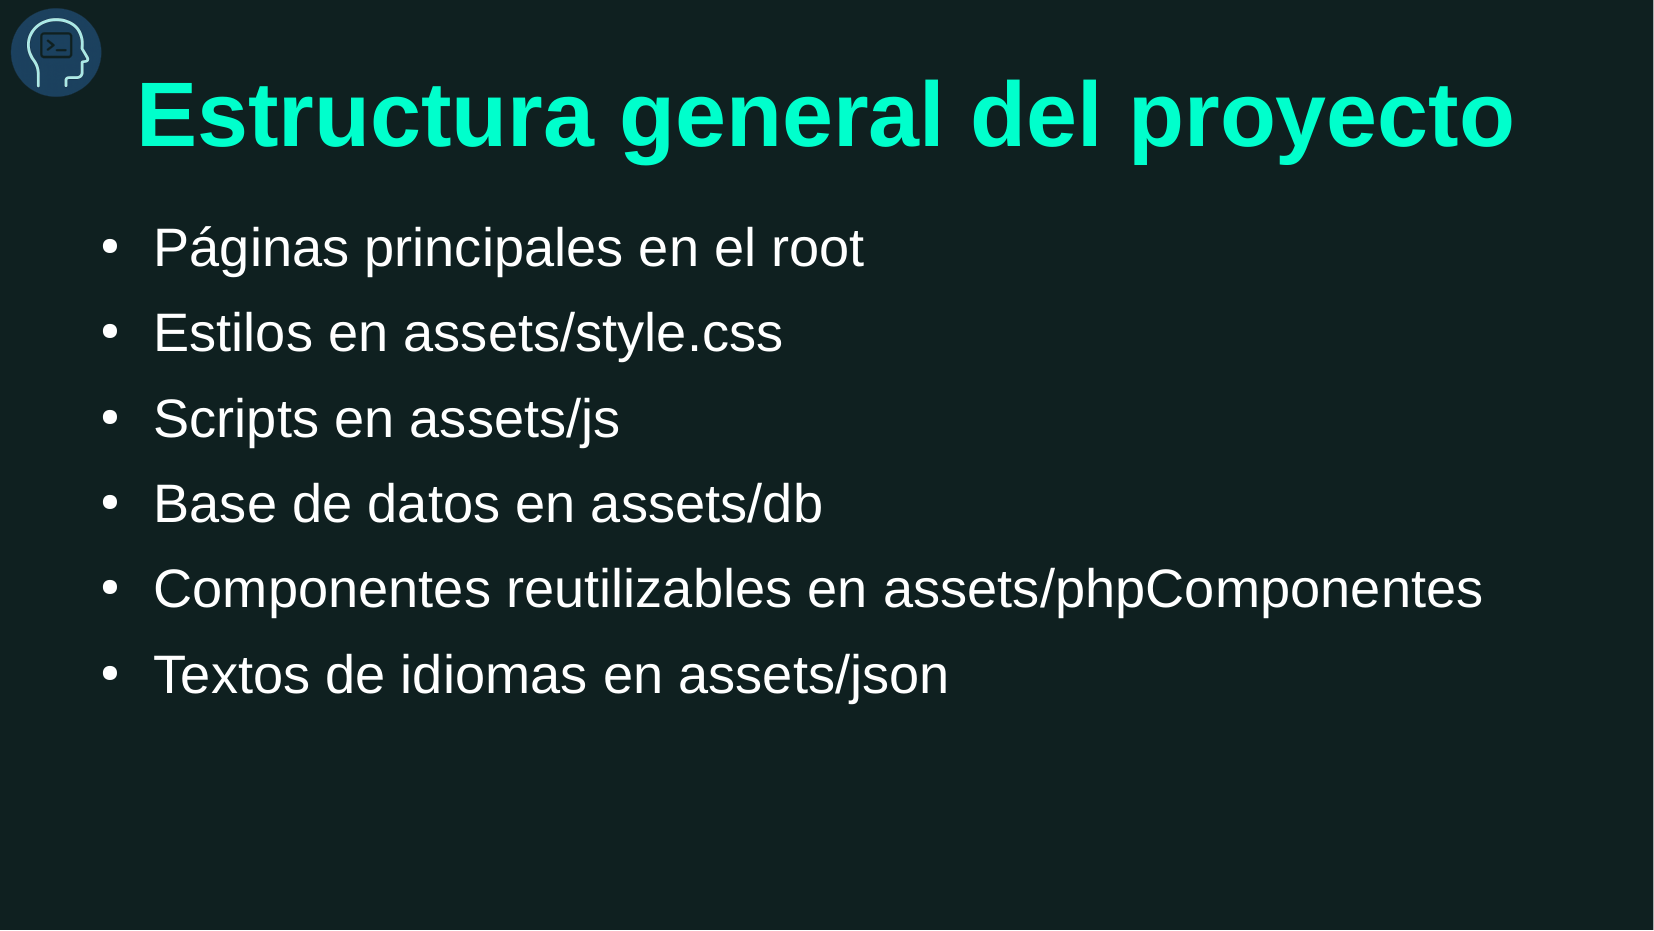

# Estructura general del proyecto
Páginas principales en el root
Estilos en assets/style.css
Scripts en assets/js
Base de datos en assets/db
Componentes reutilizables en assets/phpComponentes
Textos de idiomas en assets/json